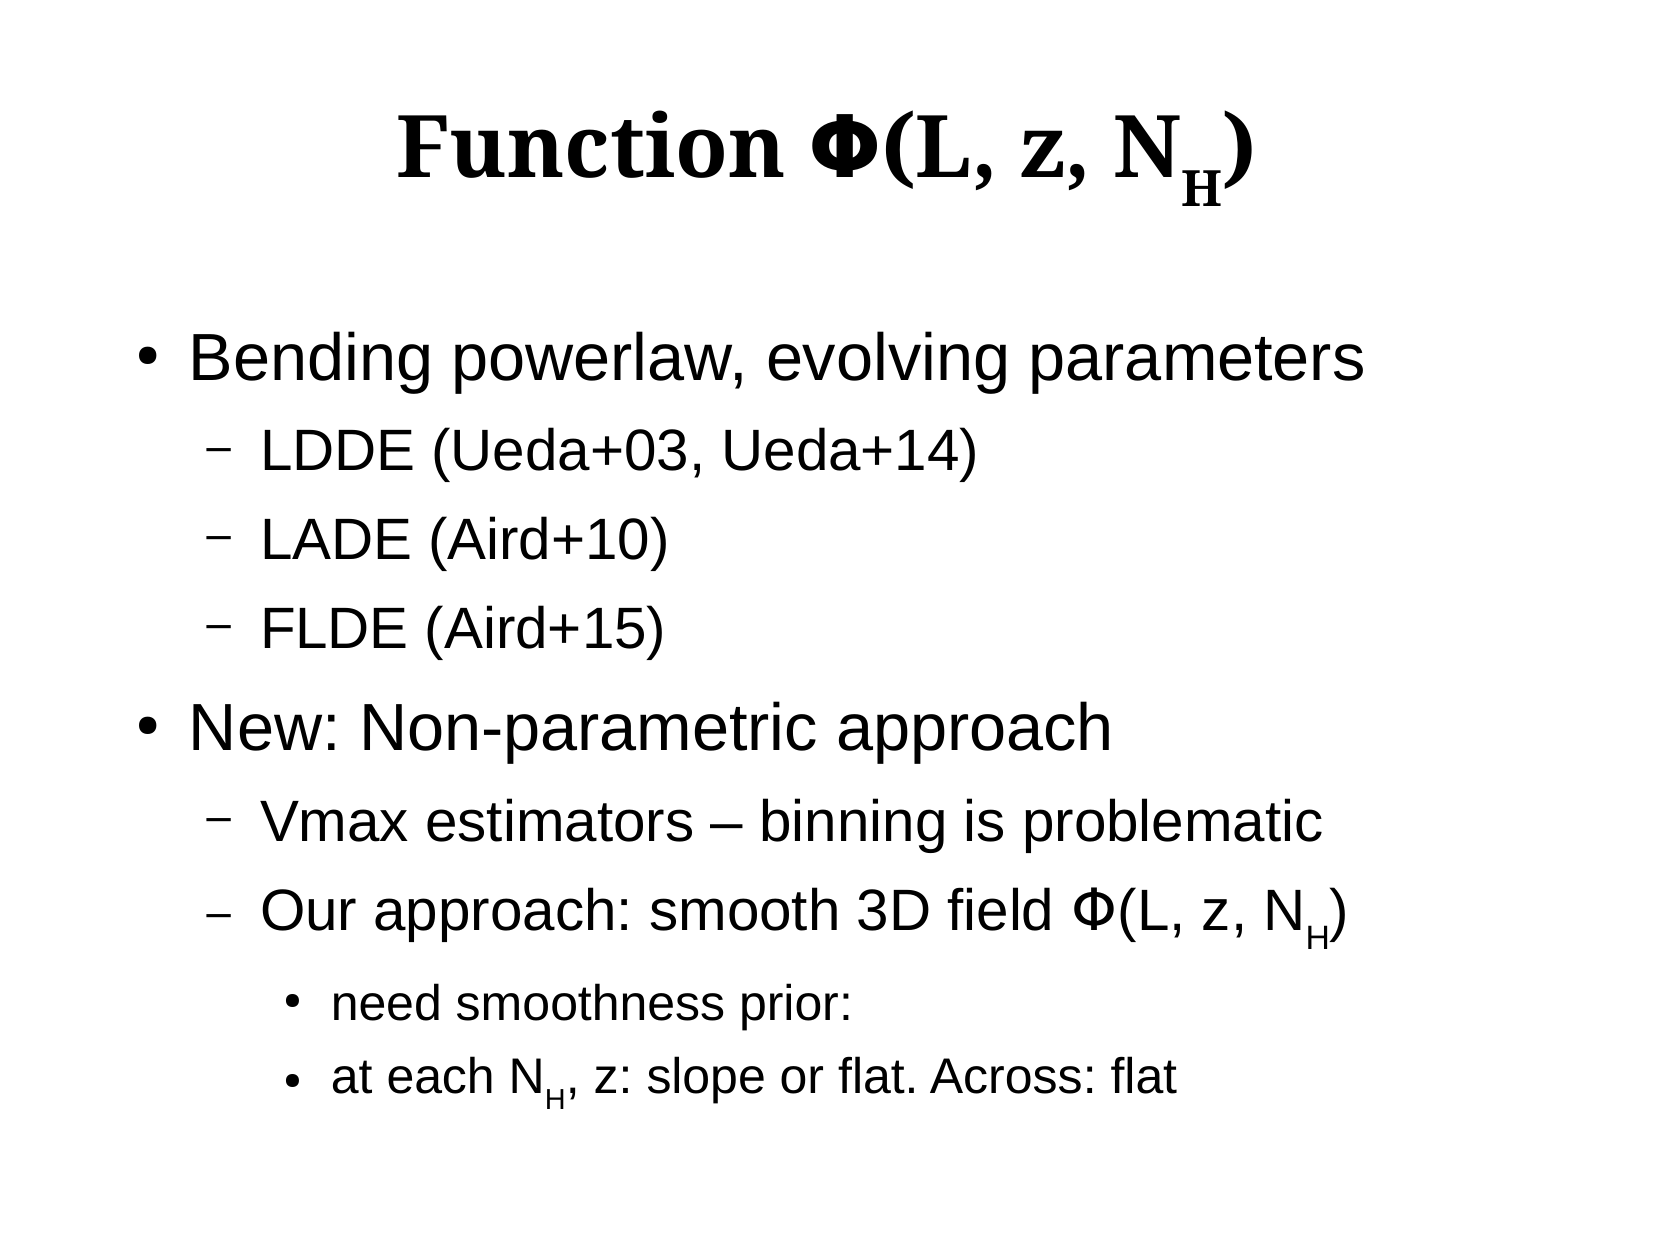

# Function Φ(L, z, NH)
Bending powerlaw, evolving parameters
LDDE (Ueda+03, Ueda+14)
LADE (Aird+10)
FLDE (Aird+15)
New: Non-parametric approach
Vmax estimators – binning is problematic
Our approach: smooth 3D field Φ(L, z, NH)
need smoothness prior:
at each NH, z: slope or flat. Across: flat